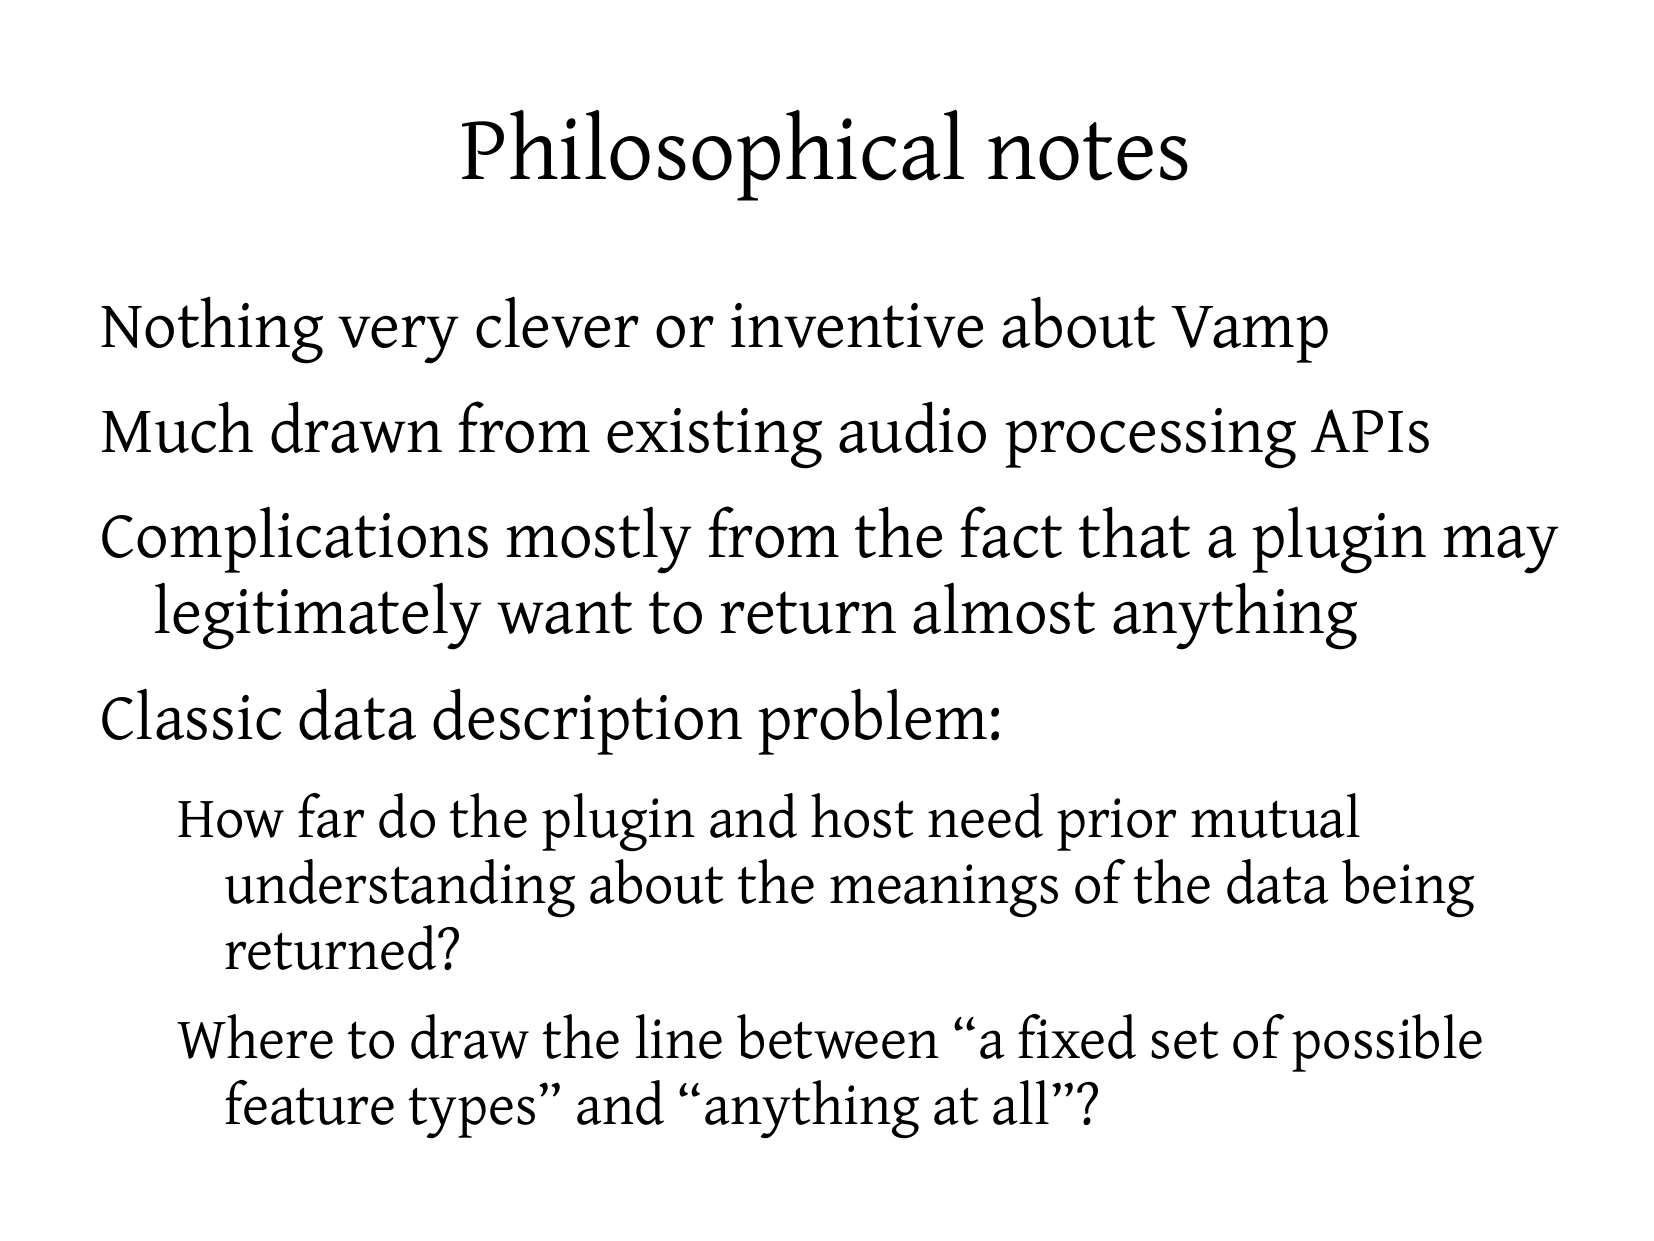

# Philosophical notes
Nothing very clever or inventive about Vamp
Much drawn from existing audio processing APIs
Complications mostly from the fact that a plugin may legitimately want to return almost anything
Classic data description problem:
How far do the plugin and host need prior mutual understanding about the meanings of the data being returned?
Where to draw the line between “a fixed set of possible feature types” and “anything at all”?